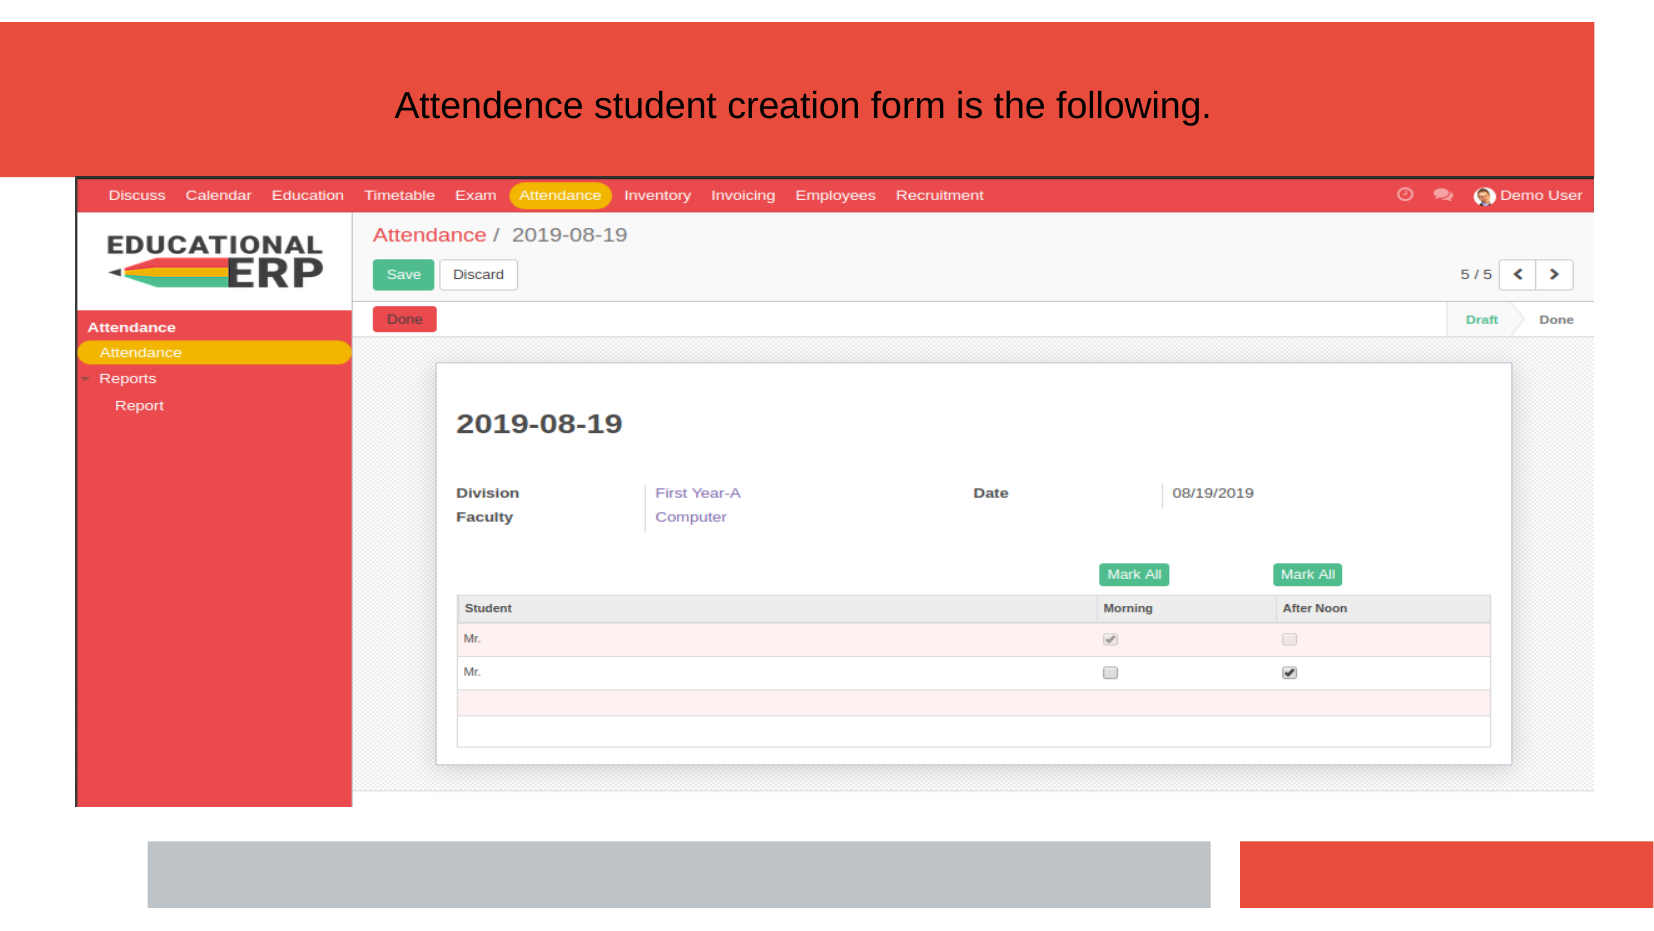

Attendence student creation form is the following.